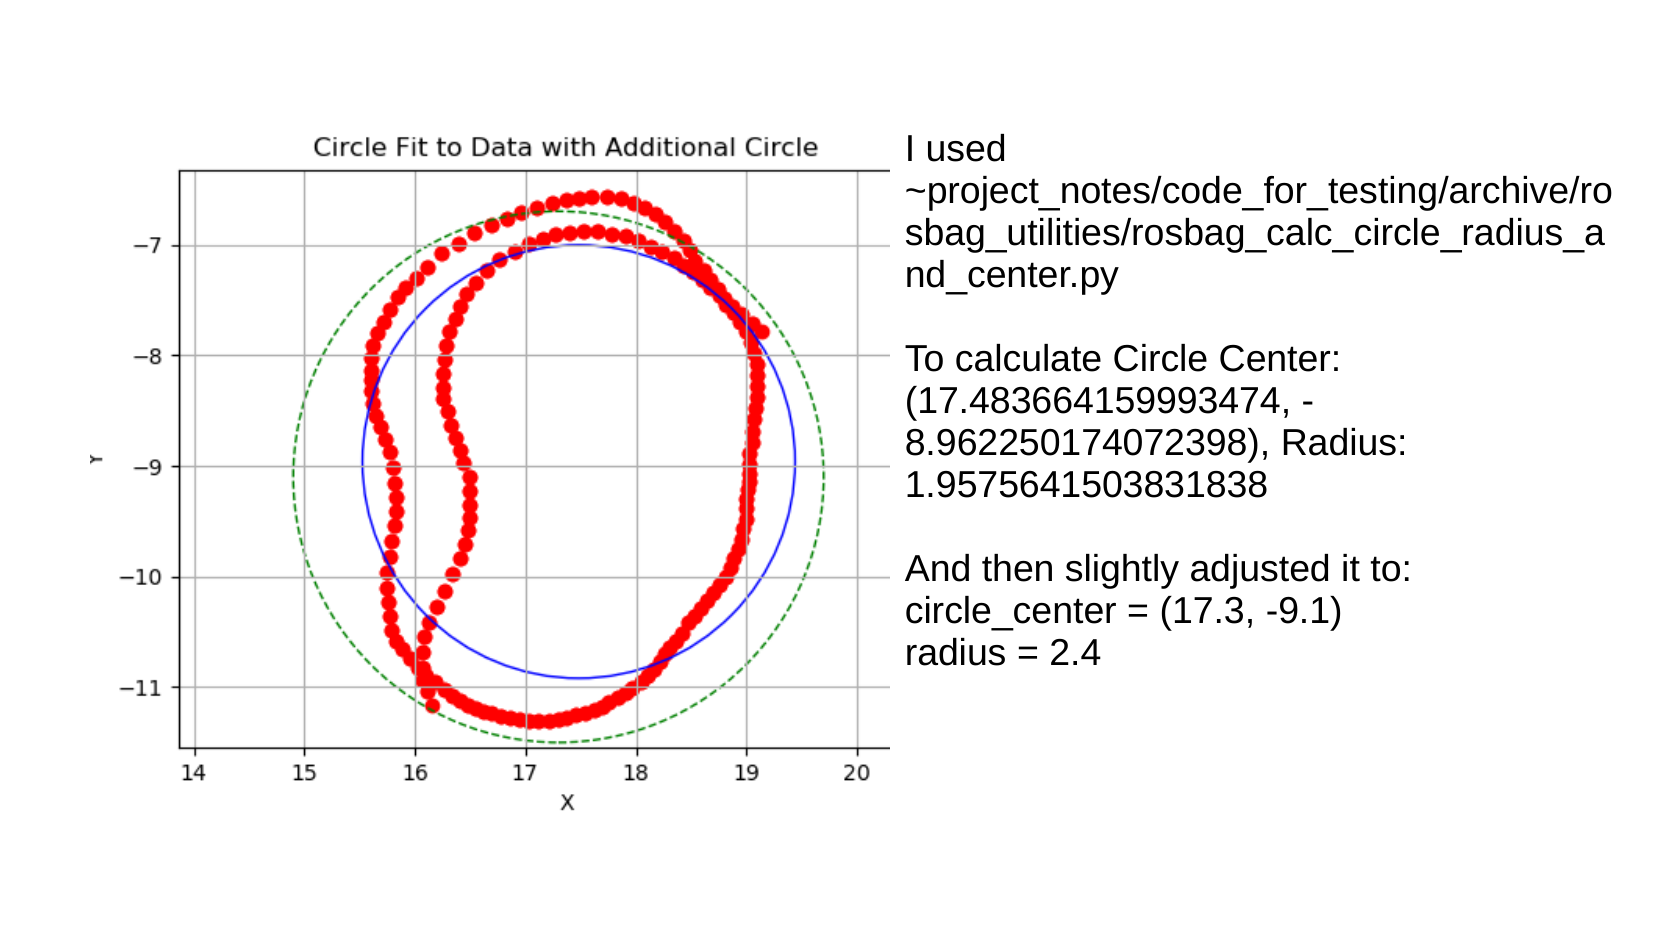

I used ~project_notes/code_for_testing/archive/rosbag_utilities/rosbag_calc_circle_radius_and_center.py
To calculate Circle Center: (17.483664159993474, -8.962250174072398), Radius: 1.9575641503831838
And then slightly adjusted it to:
circle_center = (17.3, -9.1)
radius = 2.4